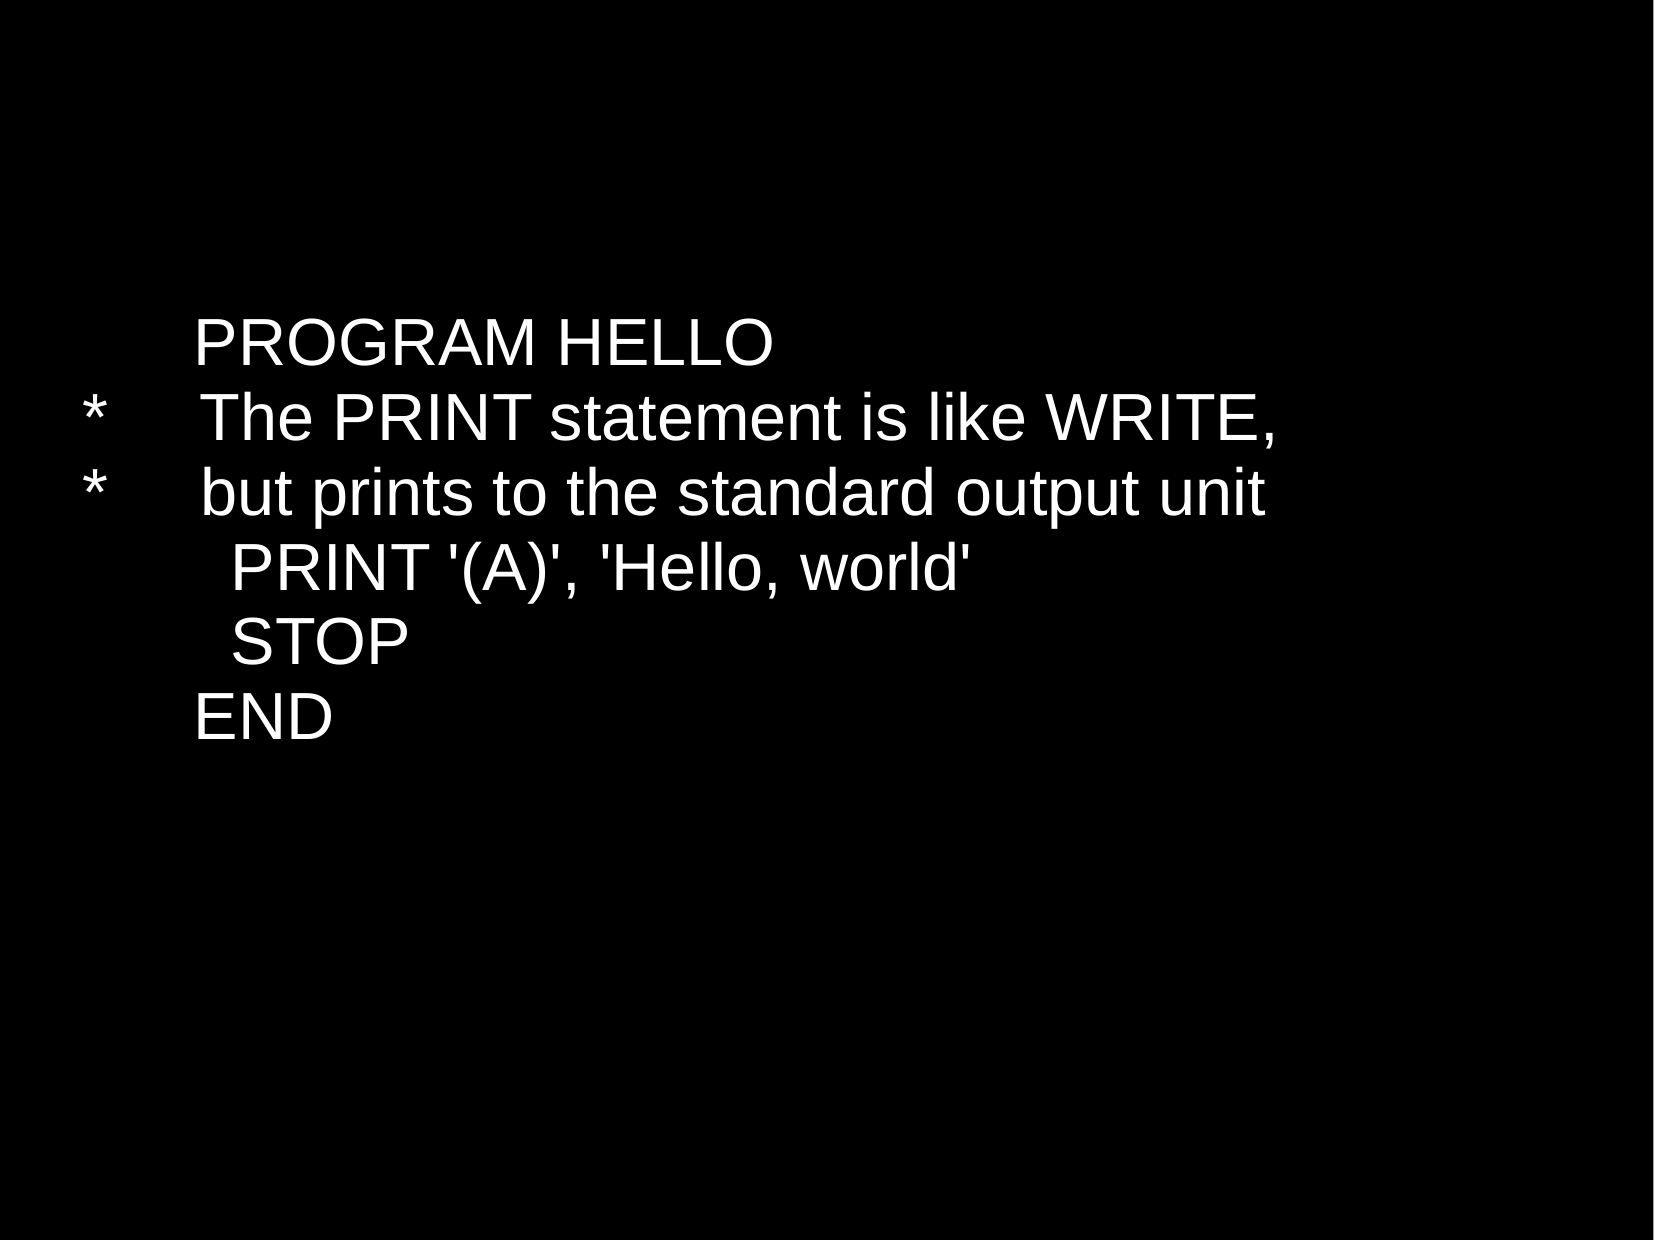

# PROGRAM HELLO
* The PRINT statement is like WRITE,
* but prints to the standard output unit
 PRINT '(A)', 'Hello, world'
 STOP
 END